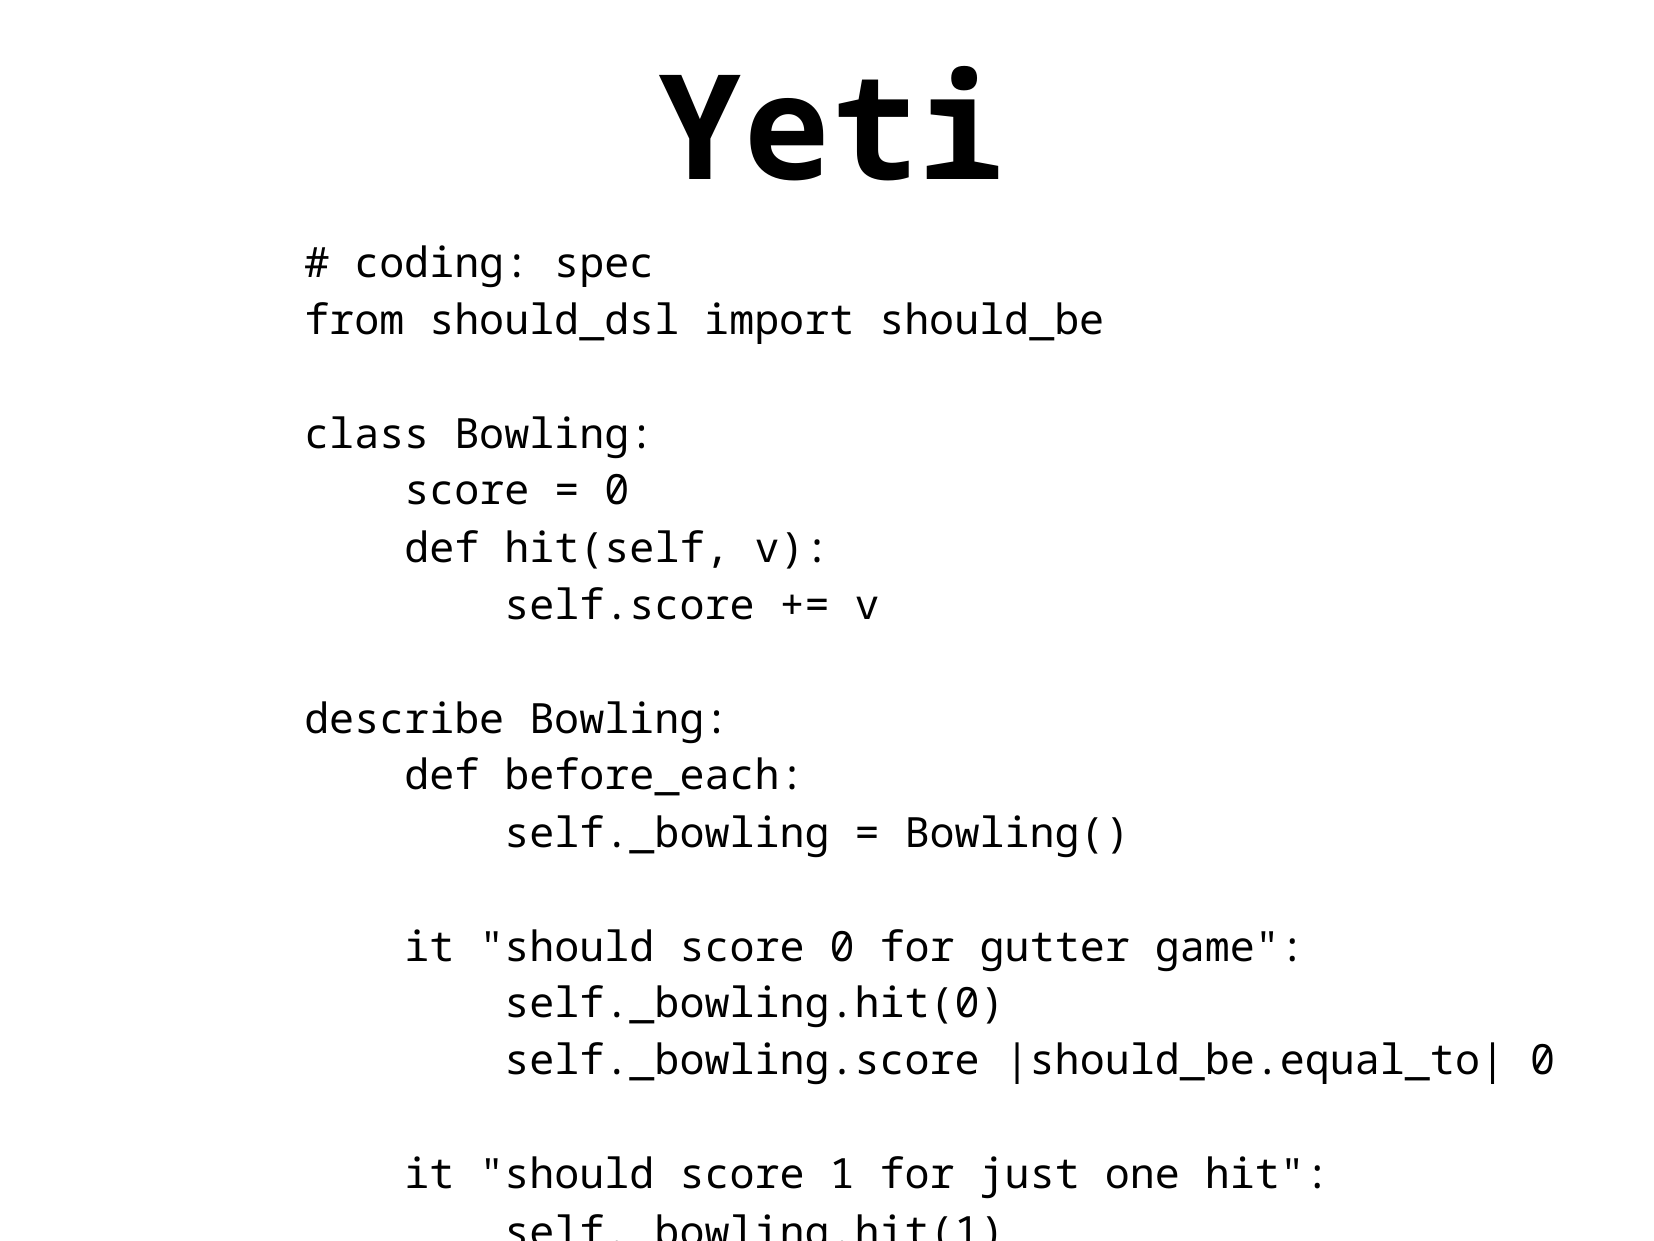

Yeti
# coding: spec
from should_dsl import should_be
class Bowling:
 score = 0
 def hit(self, v):
 self.score += v
describe Bowling:
 def before_each:
 self._bowling = Bowling()
 it "should score 0 for gutter game":
 self._bowling.hit(0)
 self._bowling.score |should_be.equal_to| 0
 it "should score 1 for just one hit":
 self._bowling.hit(1)
 self._bowling.score |should_be.equal_to| 1